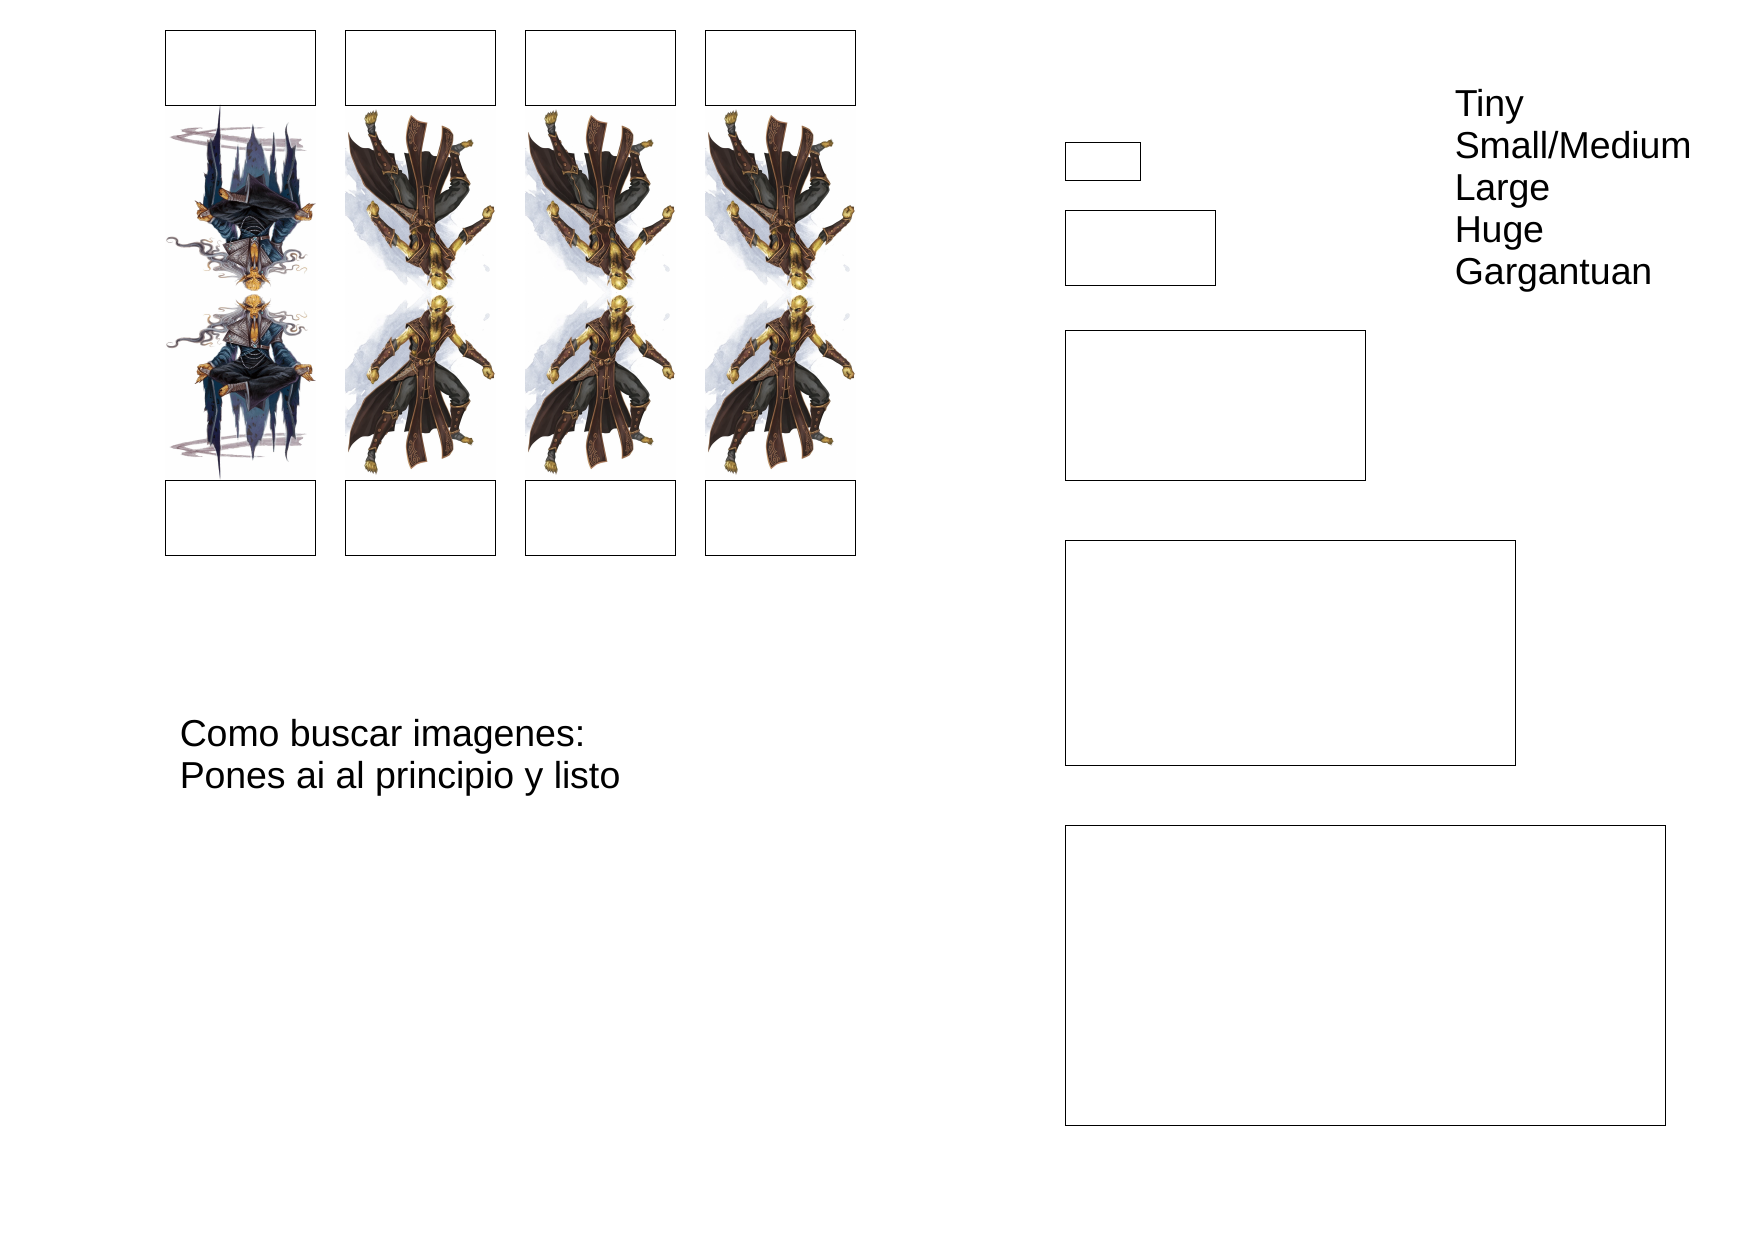

Tiny
Small/Medium
Large
Huge
Gargantuan
Como buscar imagenes:
Pones ai al principio y listo